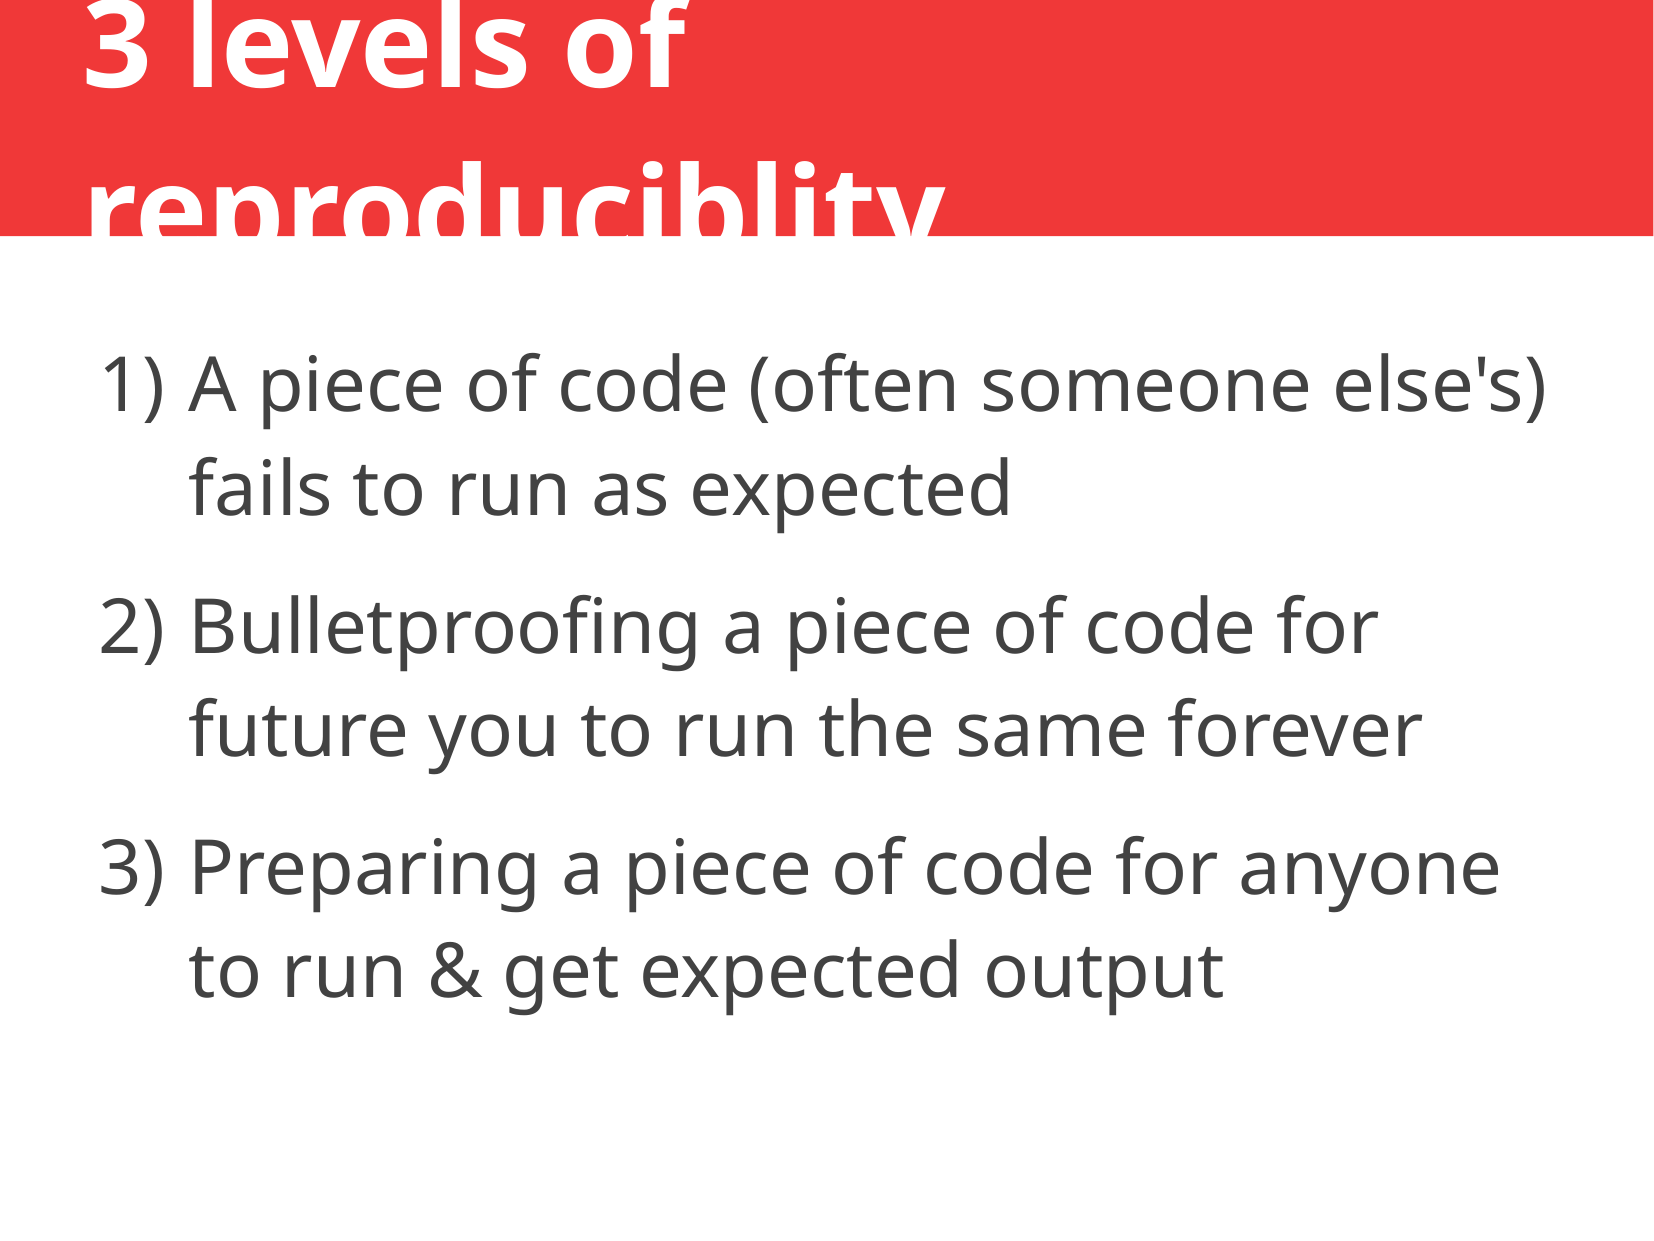

# 3 levels of reproduciblity
A piece of code (often someone else's) fails to run as expected
Bulletproofing a piece of code for future you to run the same forever
Preparing a piece of code for anyone to run & get expected output